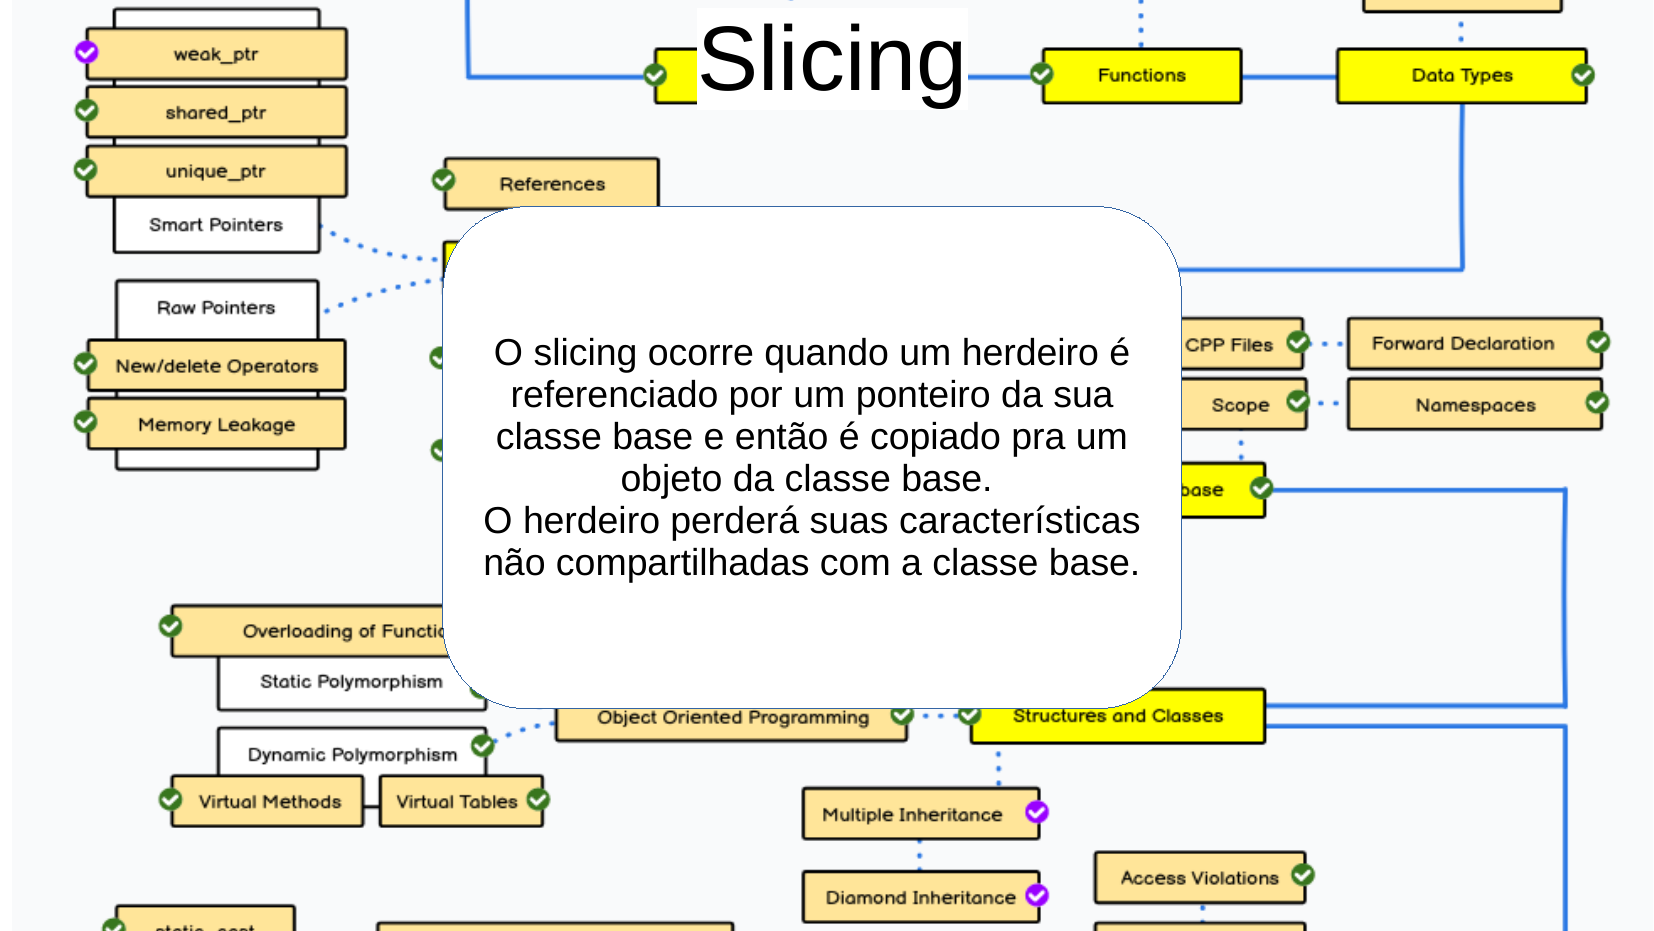

# Slicing
O slicing ocorre quando um herdeiro é referenciado por um ponteiro da sua classe base e então é copiado pra um objeto da classe base.
O herdeiro perderá suas características não compartilhadas com a classe base.